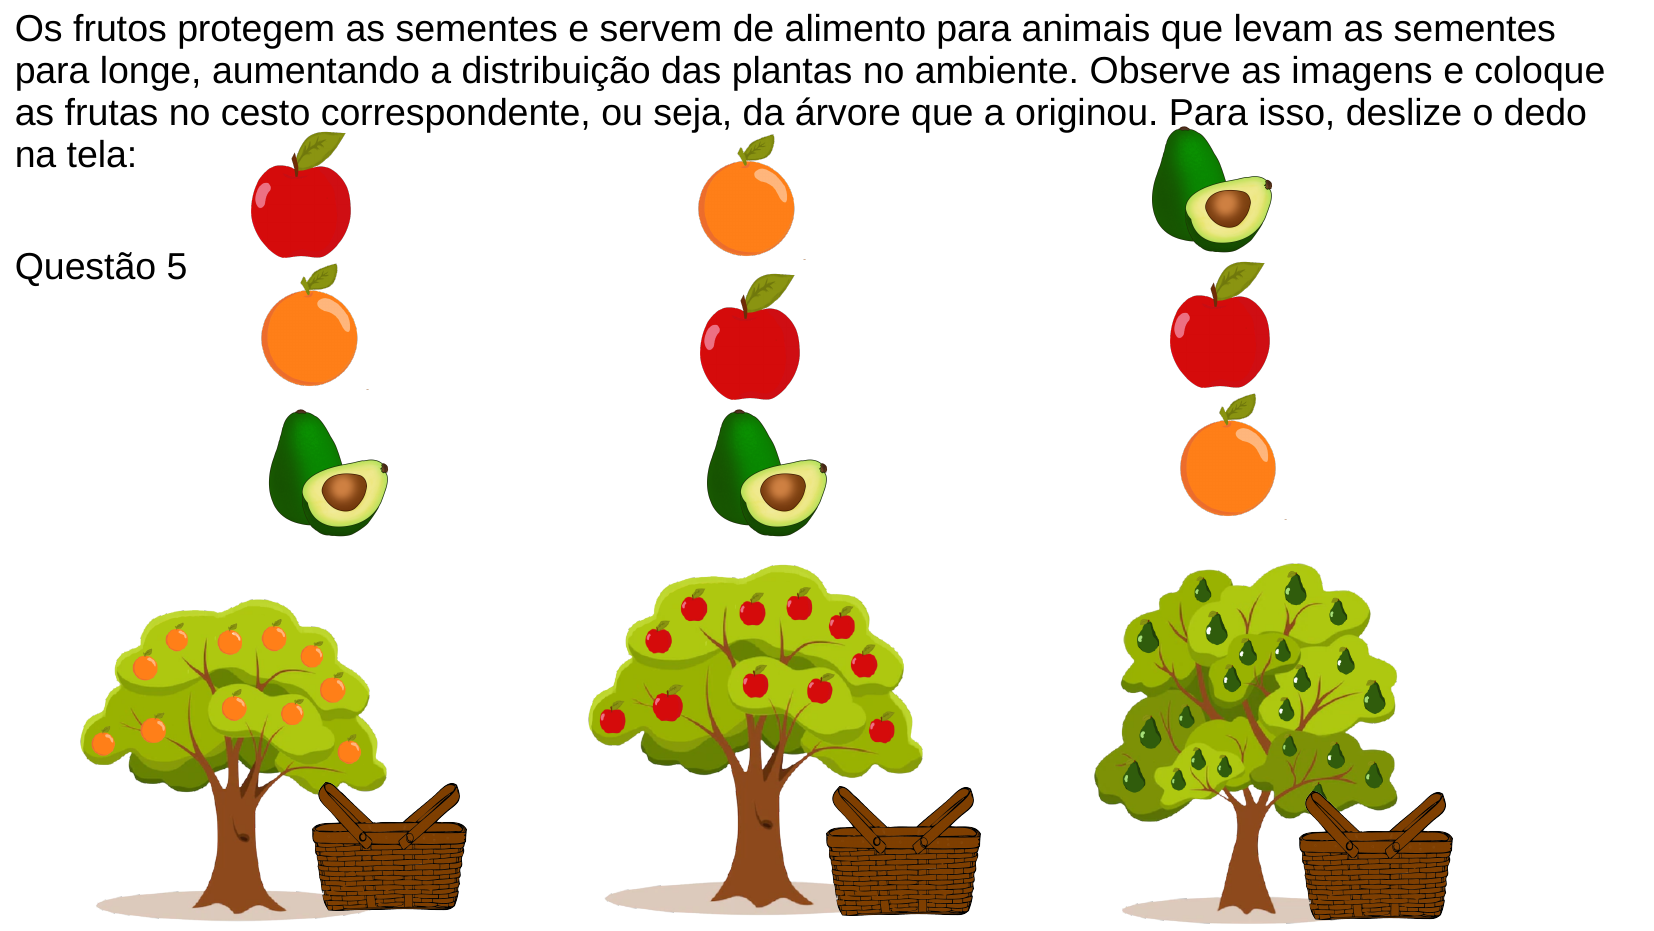

Os frutos protegem as sementes e servem de alimento para animais que levam as sementes para longe, aumentando a distribuição das plantas no ambiente. Observe as imagens e coloque as frutas no cesto correspondente, ou seja, da árvore que a originou. Para isso, deslize o dedo na tela:
Questão 5